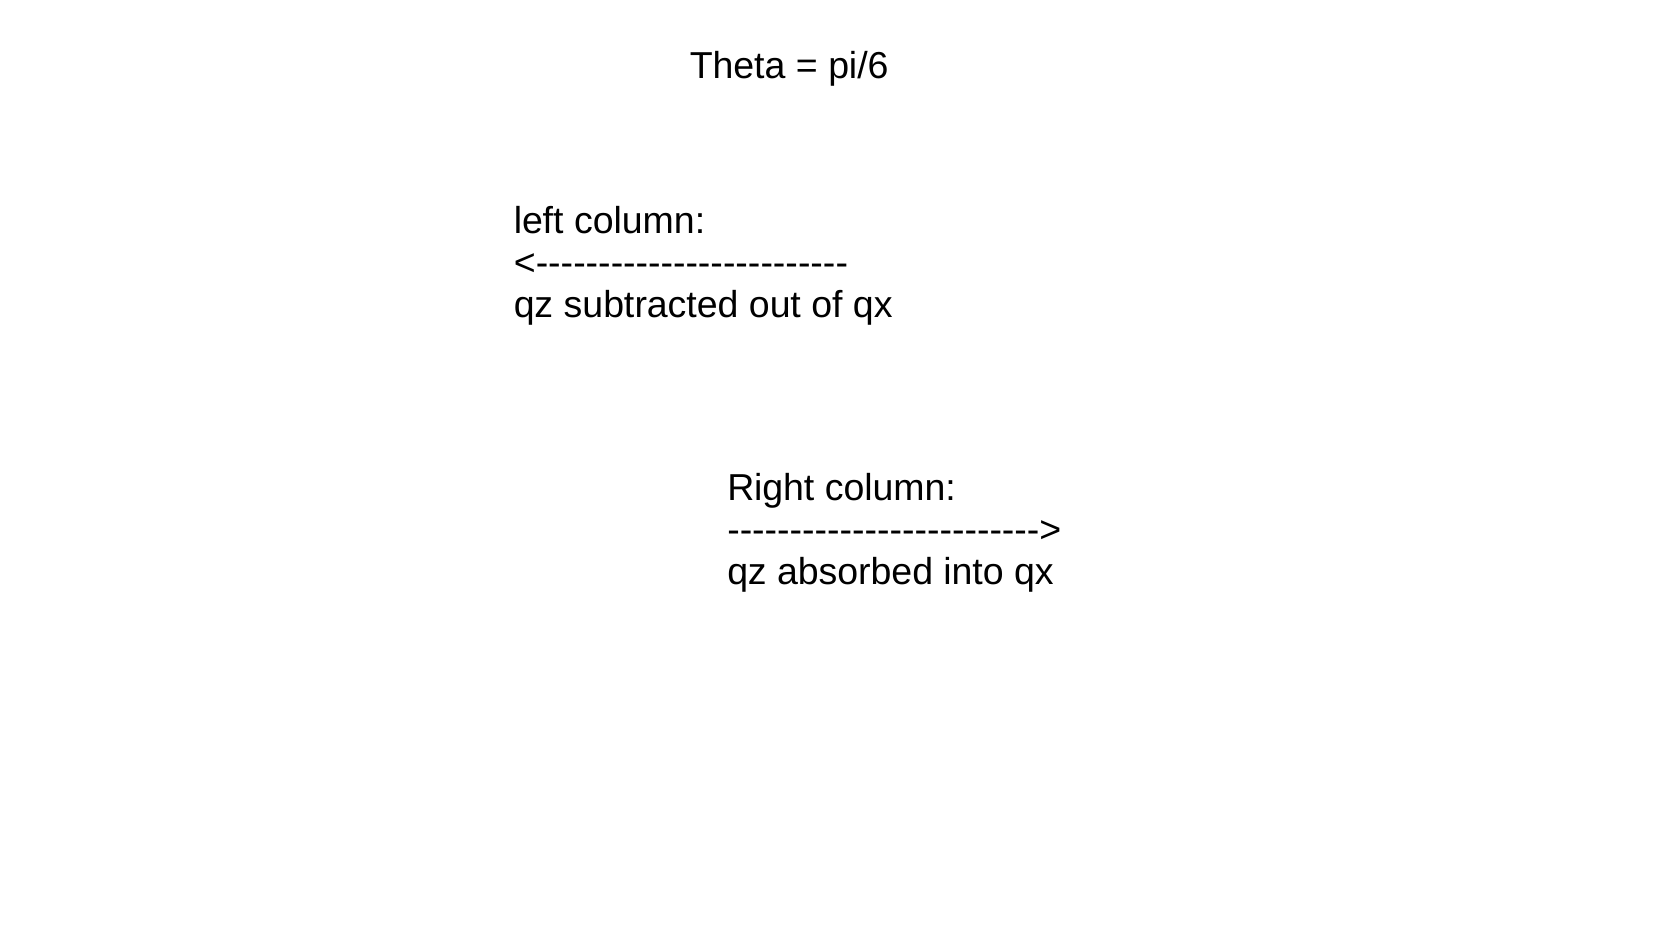

Theta = pi/6
left column:
<-------------------------
qz subtracted out of qx
Right column:
------------------------->
qz absorbed into qx